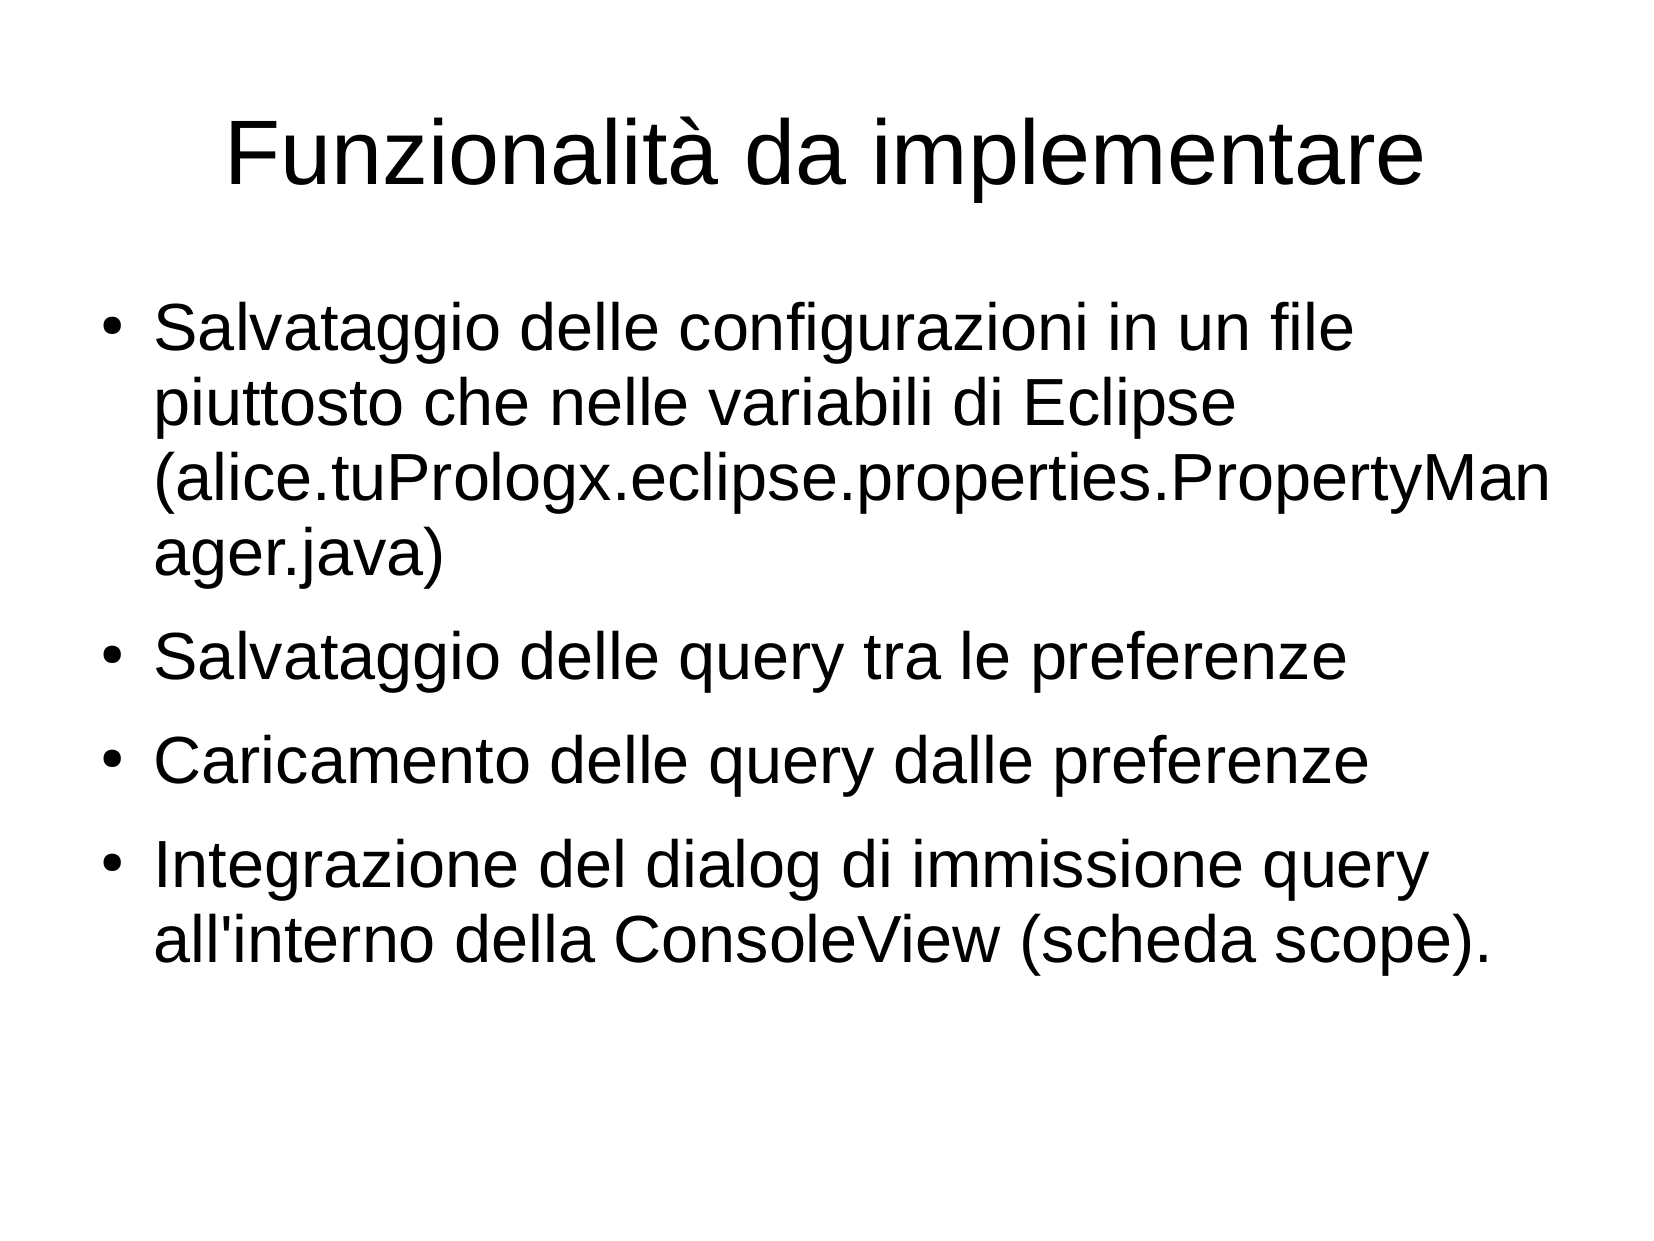

# Funzionalità da implementare
Salvataggio delle configurazioni in un file piuttosto che nelle variabili di Eclipse (alice.tuPrologx.eclipse.properties.PropertyManager.java)
Salvataggio delle query tra le preferenze
Caricamento delle query dalle preferenze
Integrazione del dialog di immissione query all'interno della ConsoleView (scheda scope).